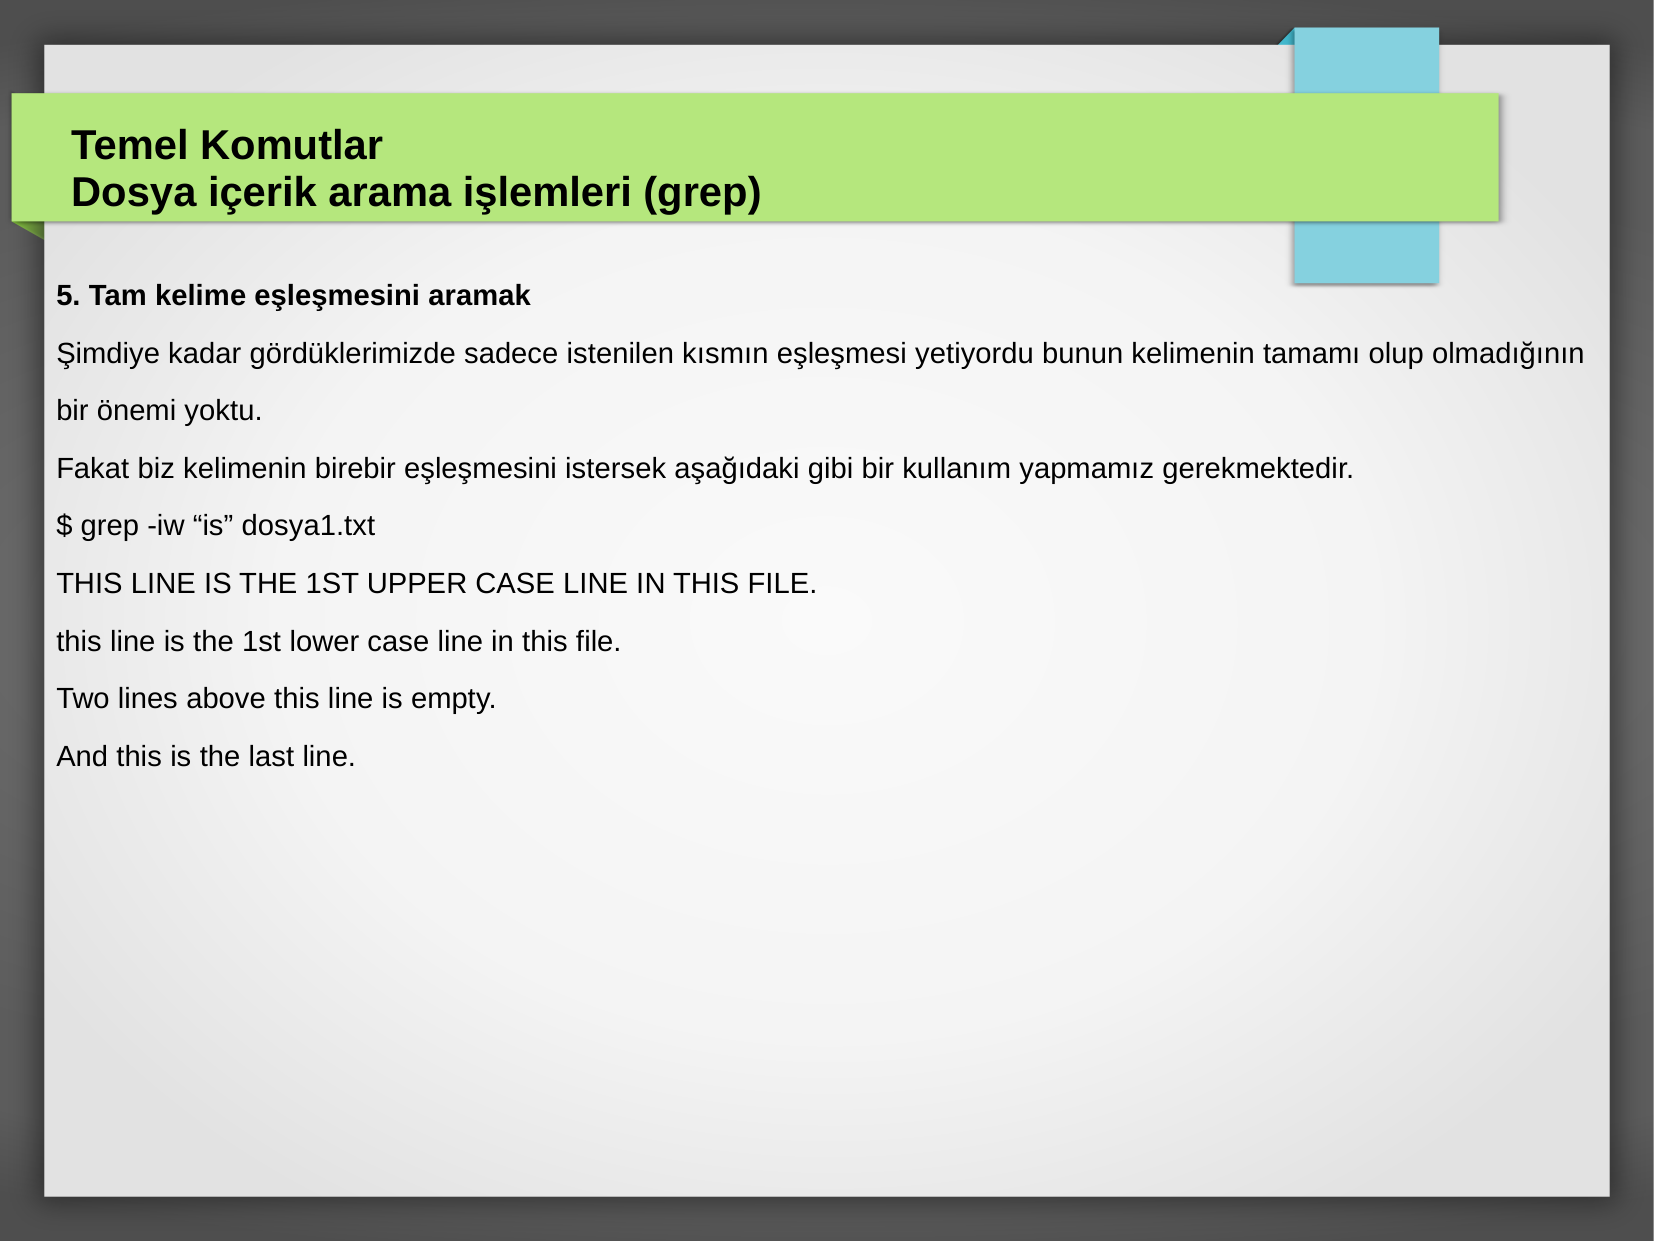

Temel Komutlar
Dosya içerik arama işlemleri (grep)
5. Tam kelime eşleşmesini aramak
Şimdiye kadar gördüklerimizde sadece istenilen kısmın eşleşmesi yetiyordu bunun kelimenin tamamı olup olmadığının
bir önemi yoktu.
Fakat biz kelimenin birebir eşleşmesini istersek aşağıdaki gibi bir kullanım yapmamız gerekmektedir.
$ grep -iw “is” dosya1.txt
THIS LINE IS THE 1ST UPPER CASE LINE IN THIS FILE.
this line is the 1st lower case line in this file.
Two lines above this line is empty.
And this is the last line.